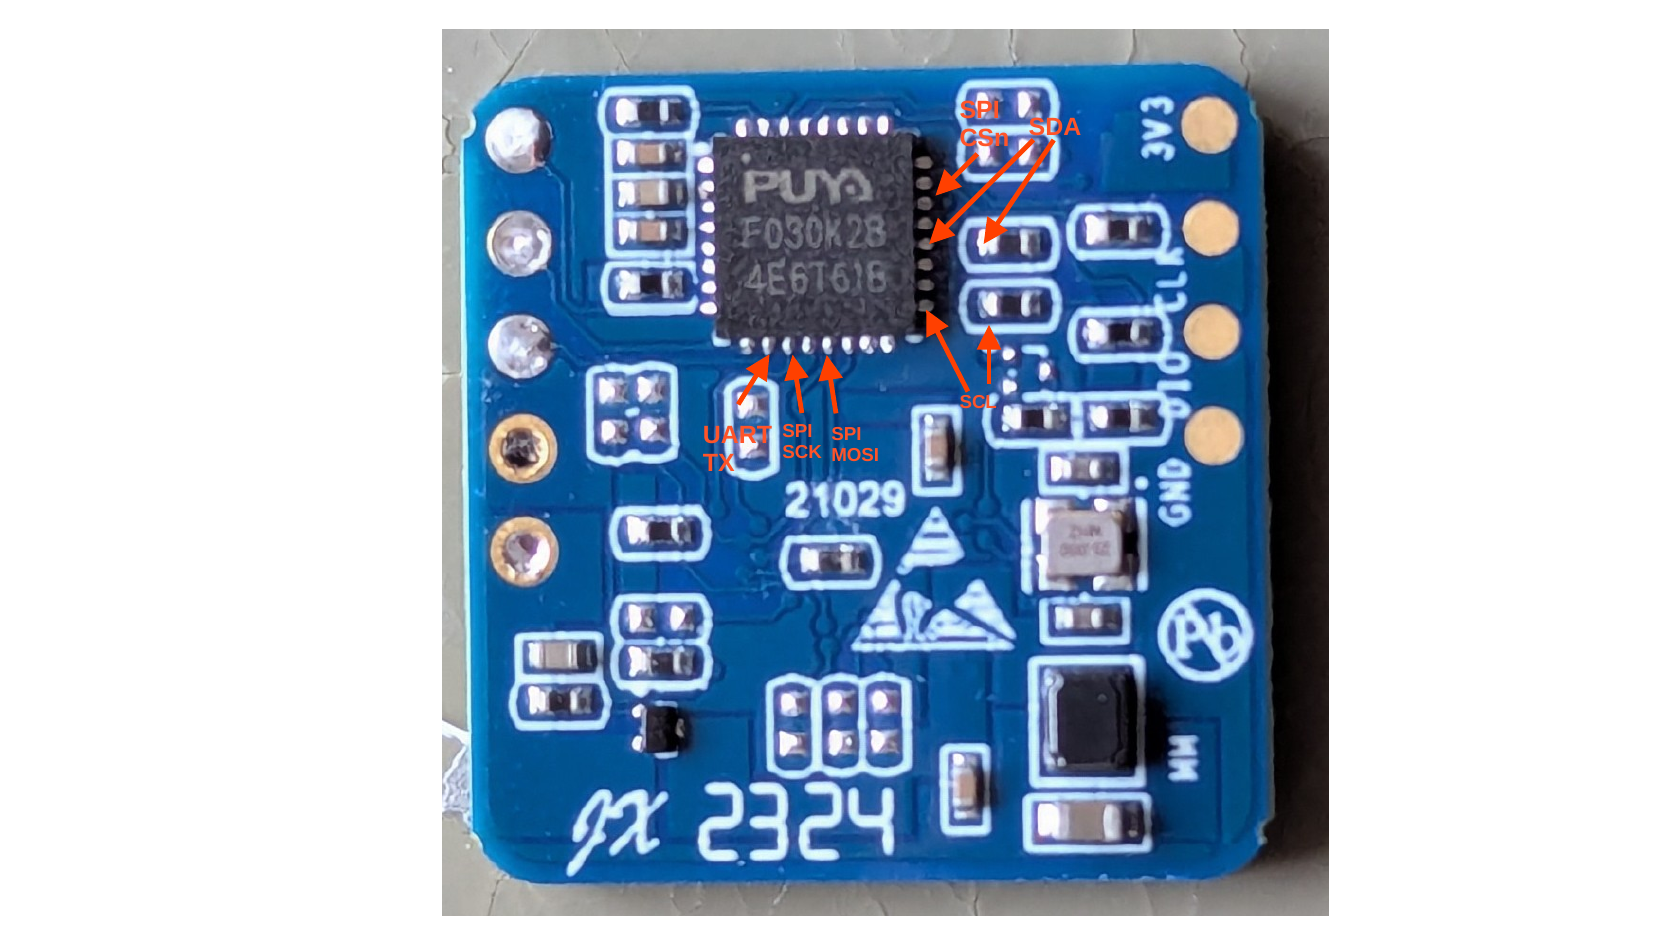

SPI
CSn
SDA
SCL
UART
TX
SPI
SCK
SPI
MOSI